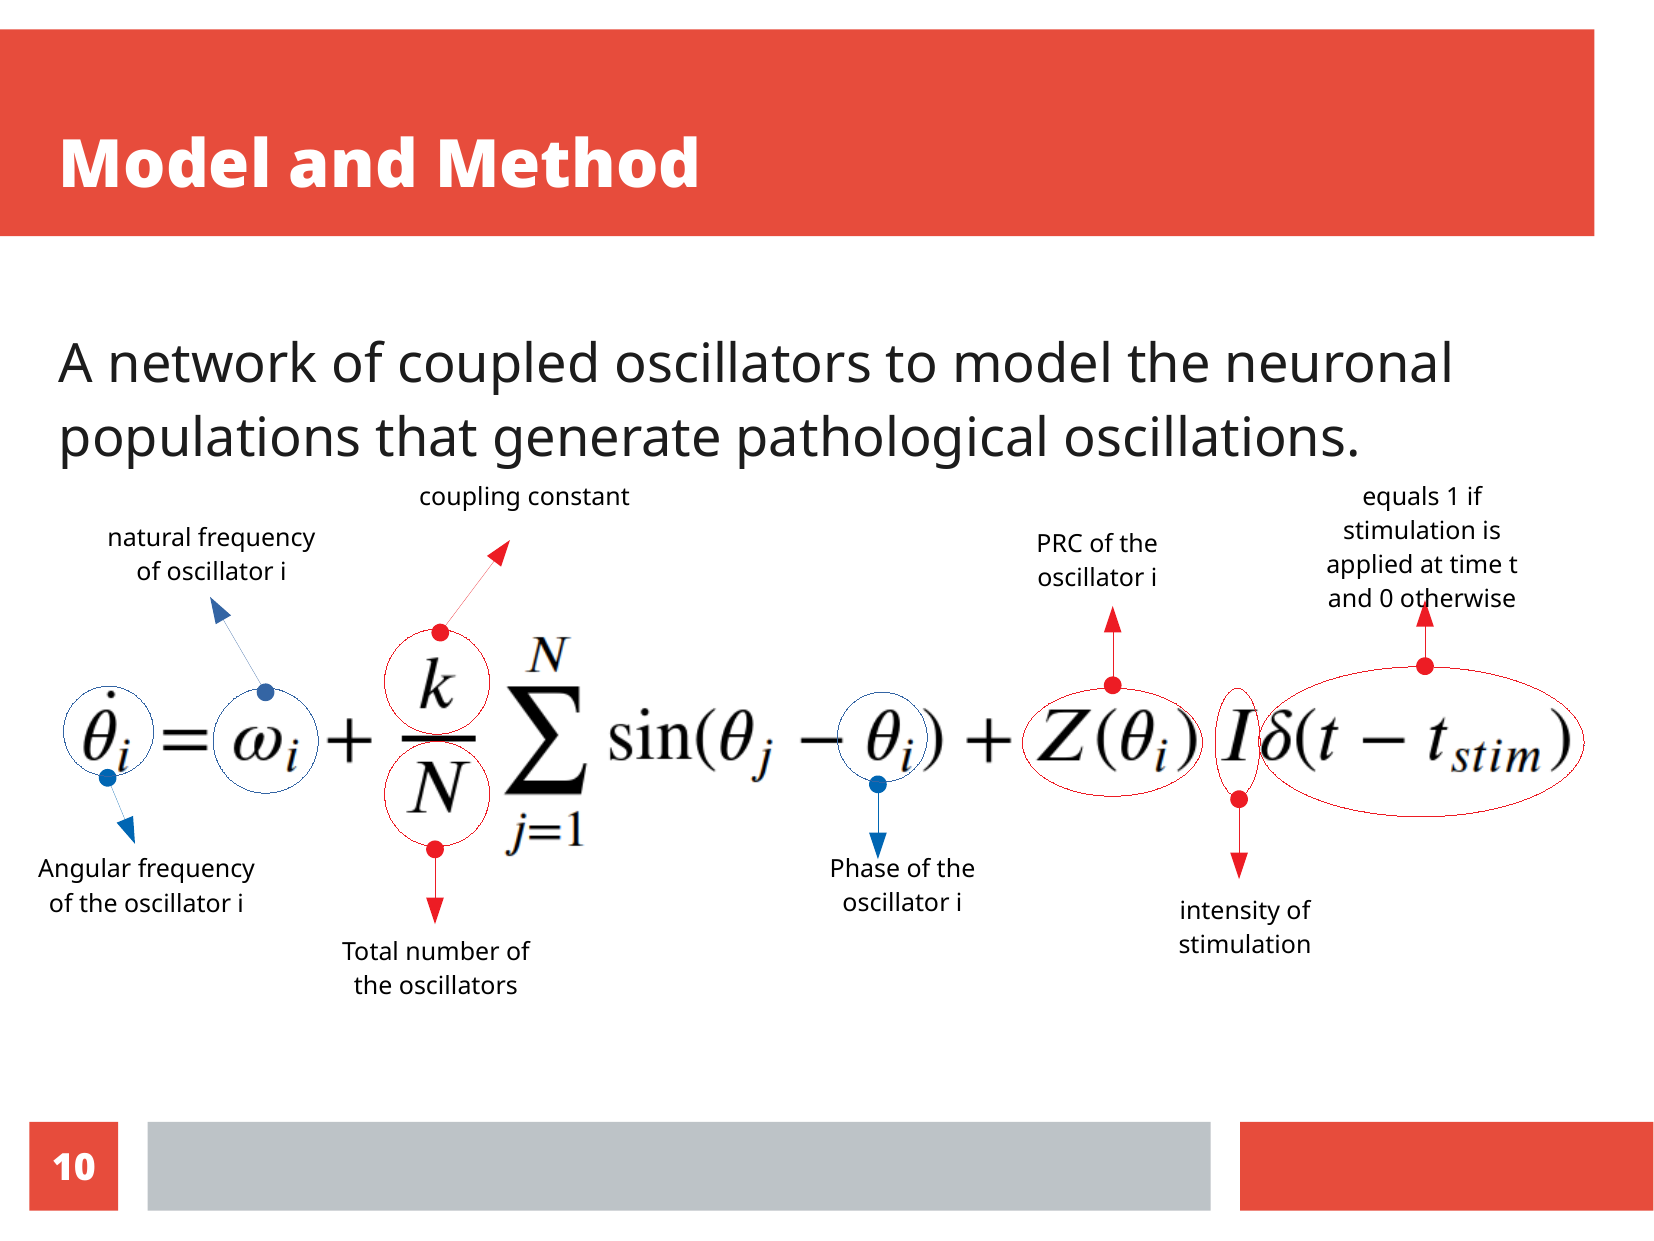

# Model and Method
A network of coupled oscillators to model the neuronal populations that generate pathological oscillations.
coupling constant
equals 1 if stimulation is applied at time t and 0 otherwise
natural frequency of oscillator i
PRC of the oscillator i
Phase of the oscillator i
Angular frequency of the oscillator i
intensity of stimulation
Total number of the oscillators
10